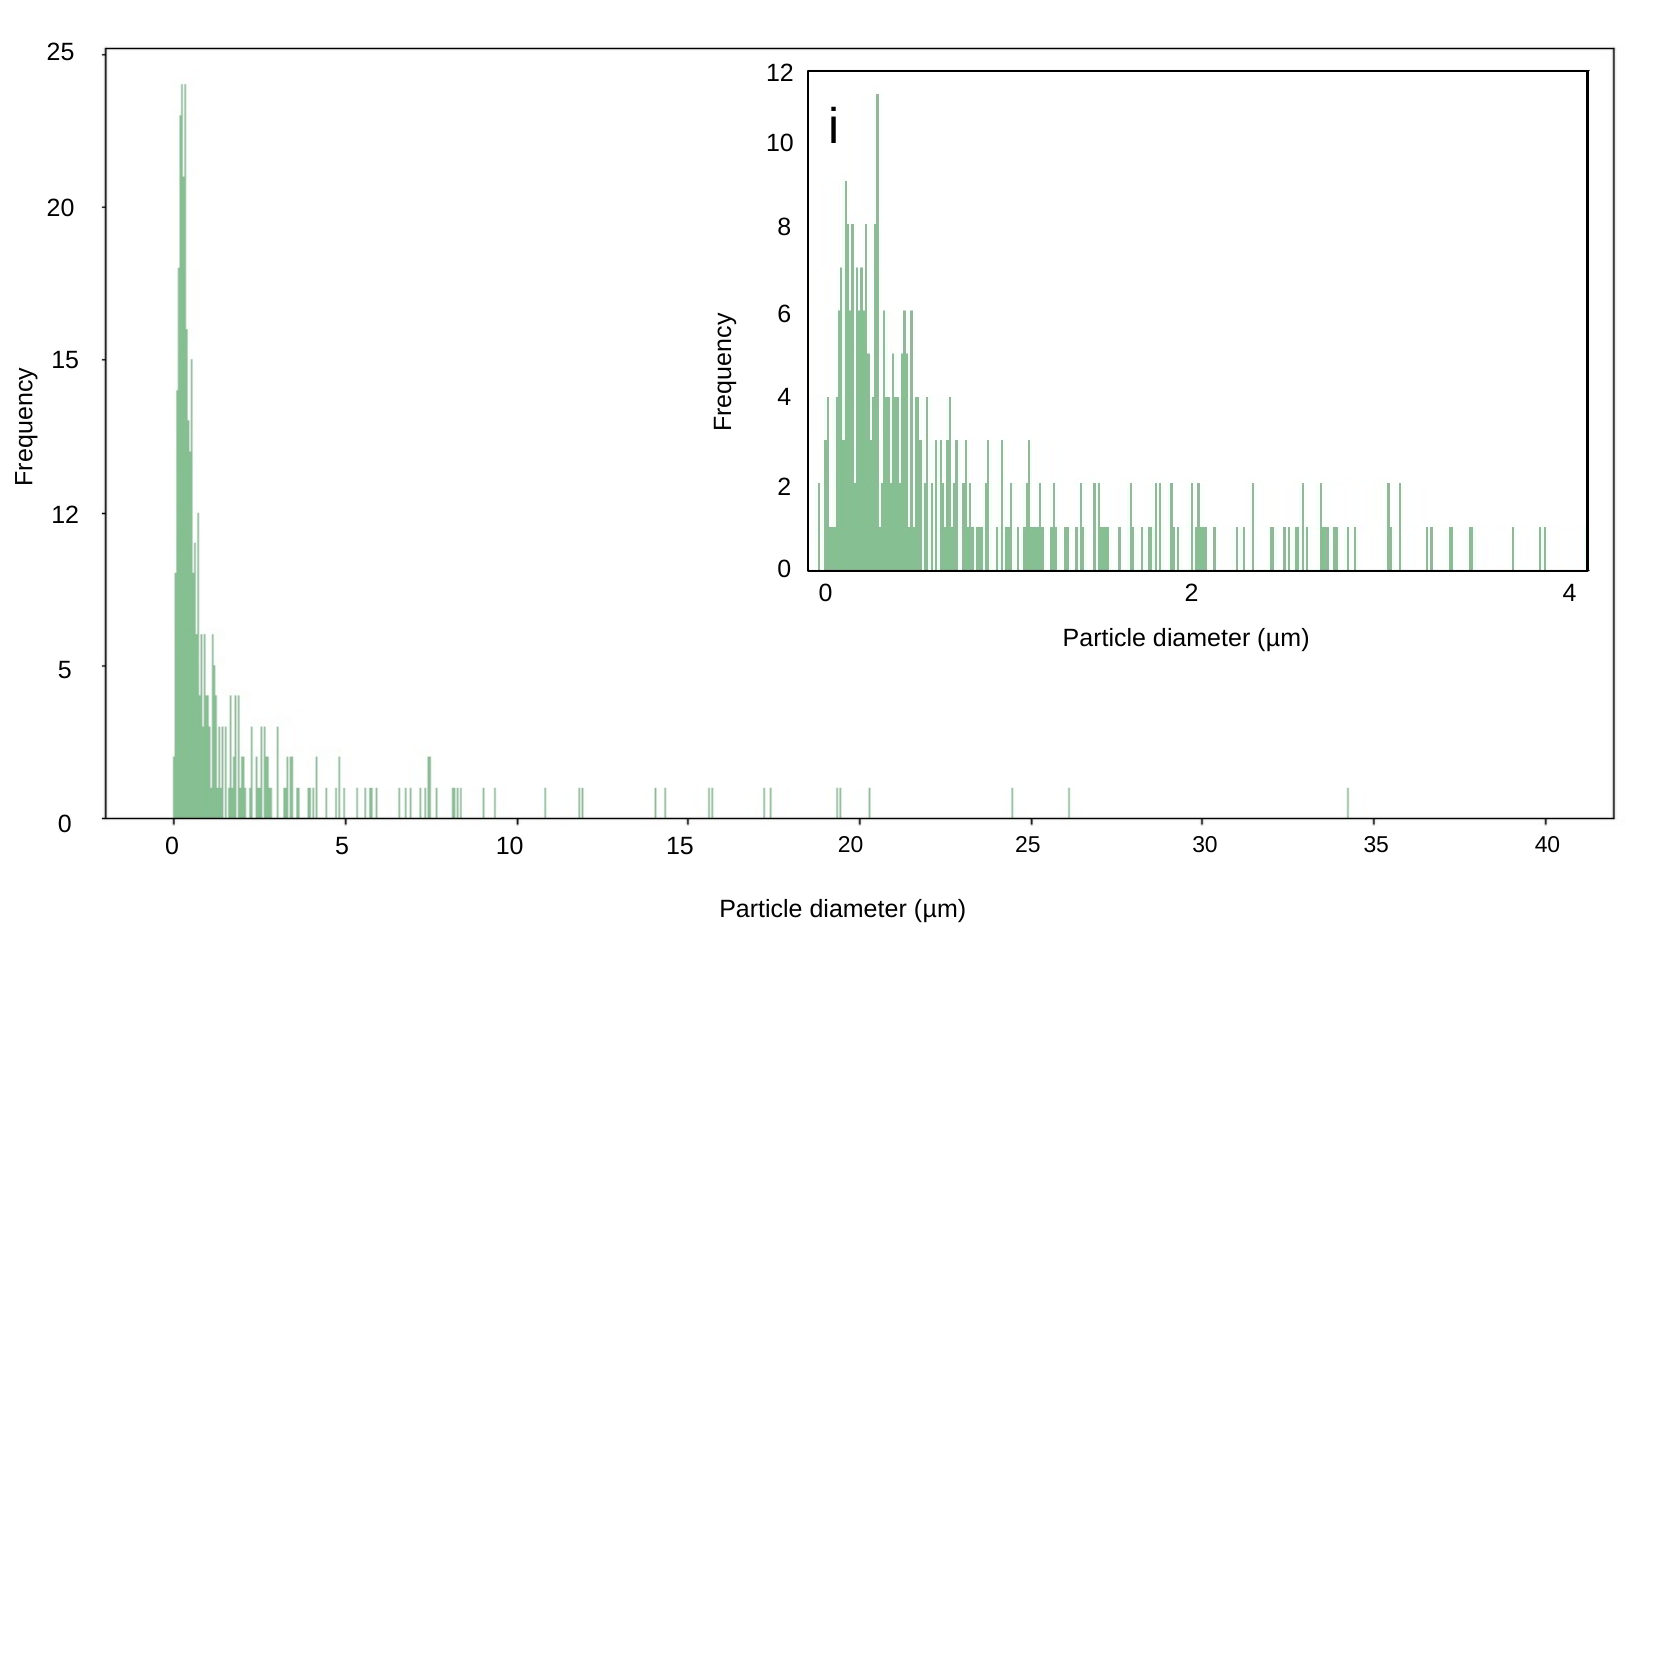

25
12
i
10
20
8
Frequency
Frequency
6
15
4
2
12
0
0
2
4
Particle diameter (µm)
5
0
0
5
10
15
20
25
30
35
40
Particle diameter (µm)